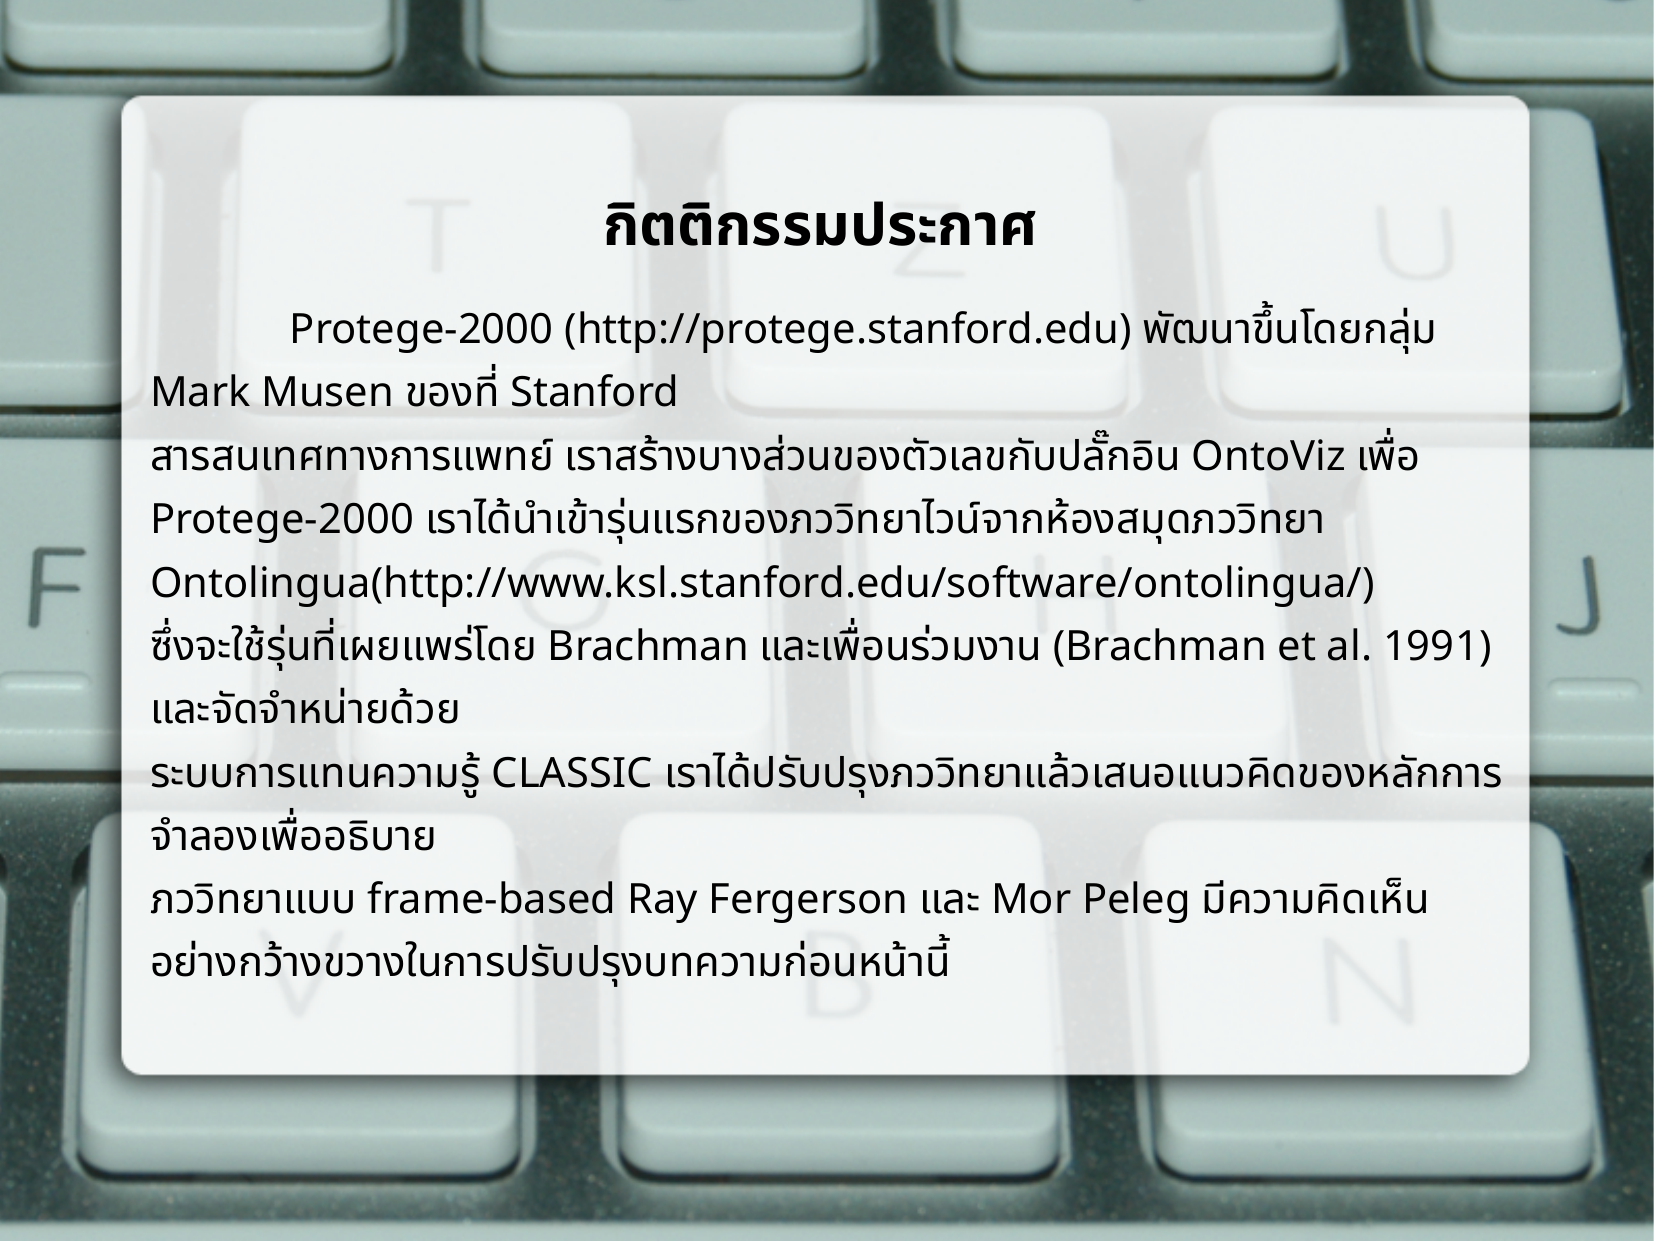

# กิตติกรรมประกาศ
 Protege-2000 (http://protege.stanford.edu) พัฒนาขึ้นโดยกลุ่ม Mark Musen ของที่ Stanford
สารสนเทศทางการแพทย์ เราสร้างบางส่วนของตัวเลขกับปลั๊กอิน OntoViz เพื่อ Protege-2000 เราได้นำเข้ารุ่นแรกของภววิทยาไวน์จากห้องสมุดภววิทยา Ontolingua(http://www.ksl.stanford.edu/software/ontolingua/)
ซึ่งจะใช้รุ่นที่เผยแพร่โดย Brachman และเพื่อนร่วมงาน (Brachman et al. 1991) และจัดจำหน่ายด้วย
ระบบการแทนความรู้ CLASSIC เราได้ปรับปรุงภววิทยาแล้วเสนอแนวคิดของหลักการจำลองเพื่ออธิบาย
ภววิทยาแบบ frame-based Ray Fergerson และ Mor Peleg มีความคิดเห็นอย่างกว้างขวางในการปรับปรุงบทความก่อนหน้านี้